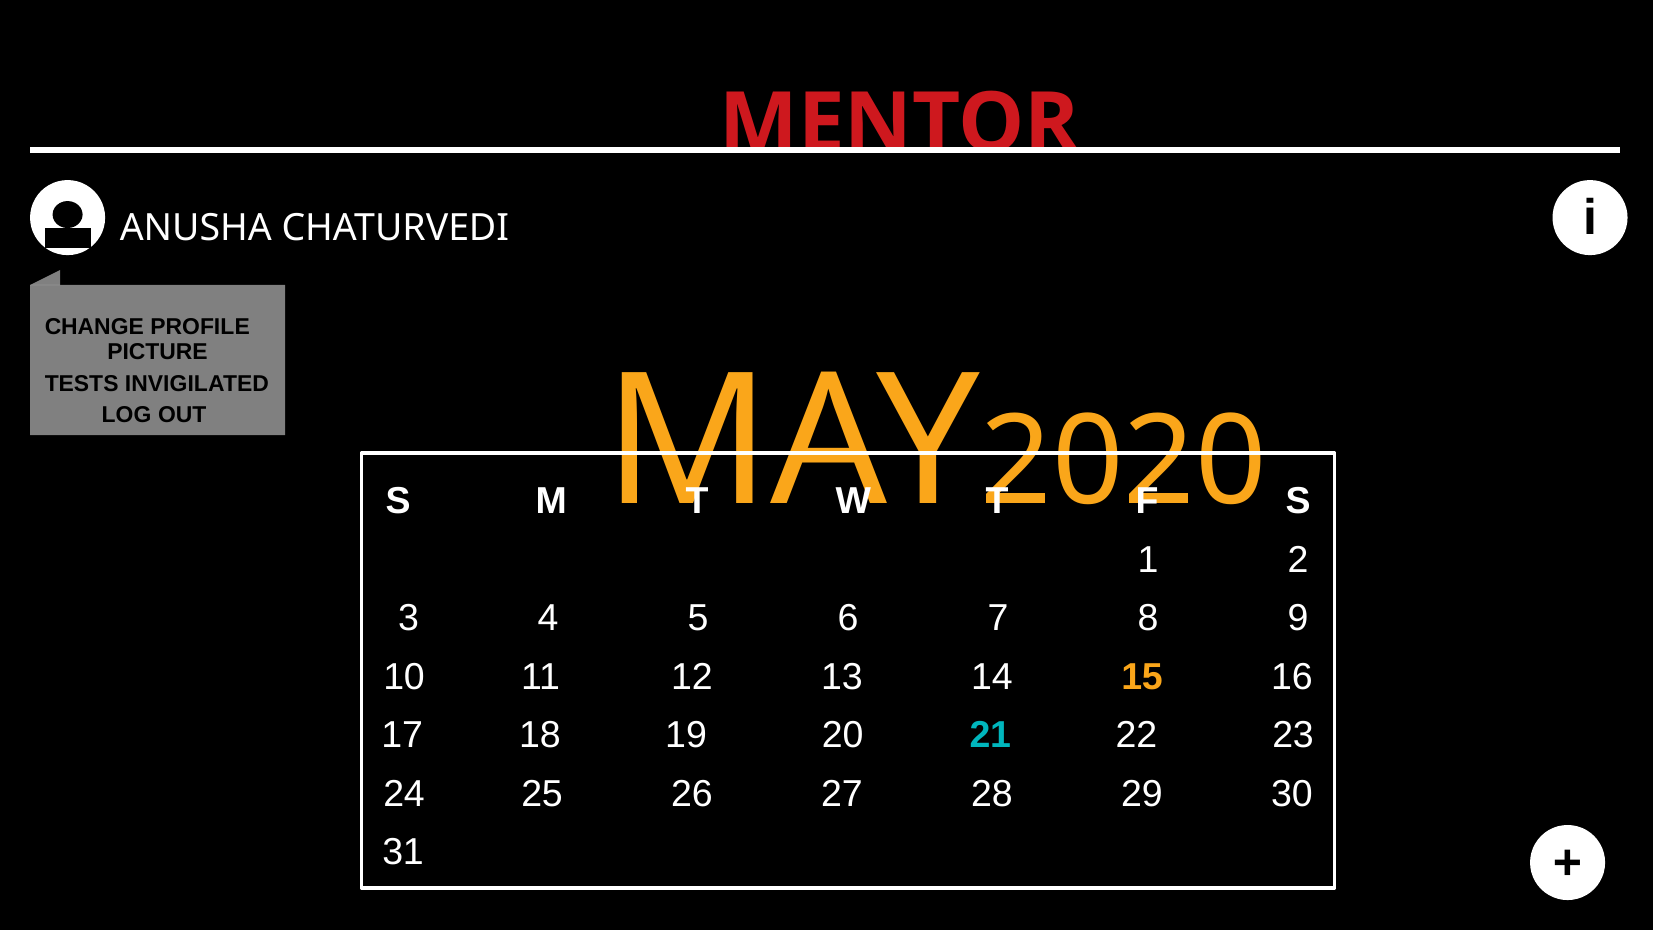

MENTOR
i
ANUSHA CHATURVEDI
CHANGE PROFILE
PICTURE
TESTS INVIGILATED
LOG OUT
MAY2020
S		M		T		W		T		F		S
 										1		2
 3		4		5		6		7		8		9
10	 11	 12	 13	 14	 15	 16
17	 18 19 20 21 22 23
24	 25	 26	 27	 28	 29	 30
31
+
| | |
| --- | --- |
| | |
| | |
| | |
| | |